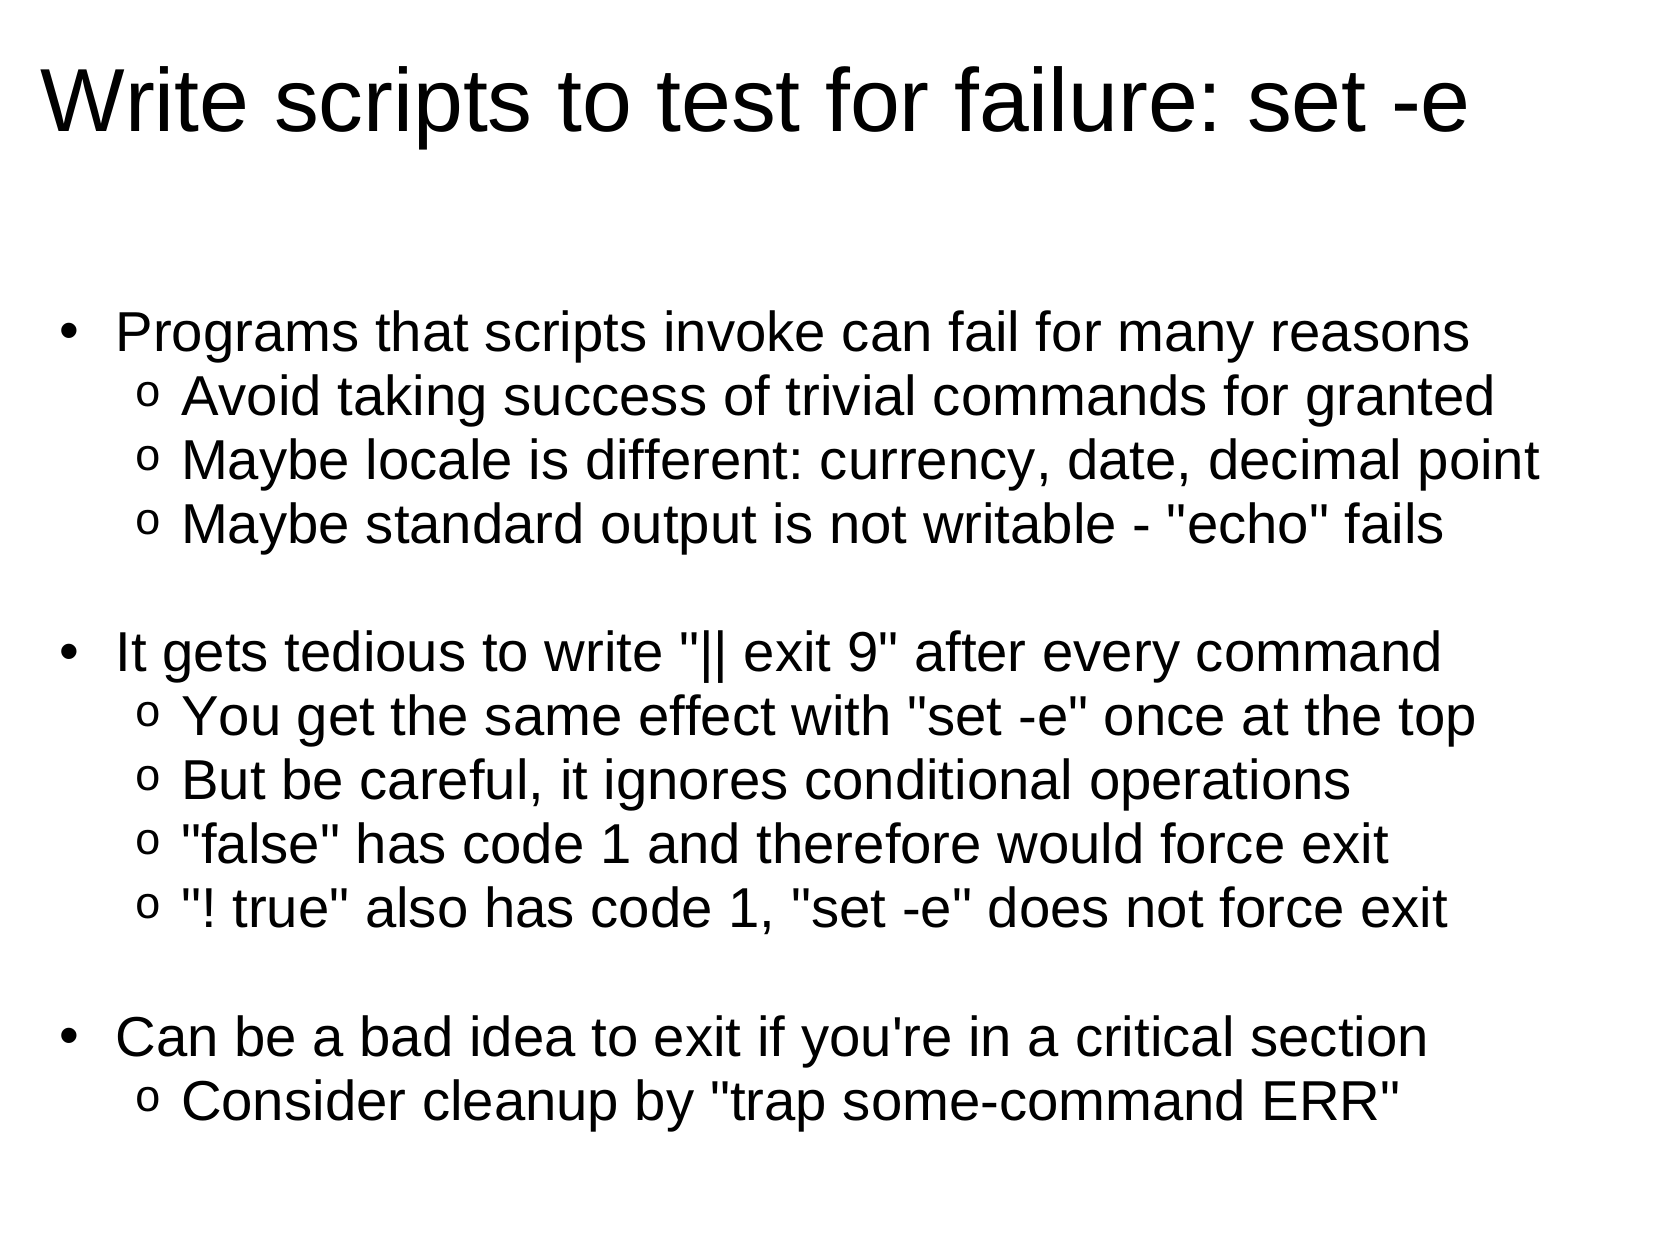

# Write scripts to test for failure: set -e
Programs that scripts invoke can fail for many reasons
Avoid taking success of trivial commands for granted
Maybe locale is different: currency, date, decimal point
Maybe standard output is not writable - "echo" fails
It gets tedious to write "|| exit 9" after every command
You get the same effect with "set -e" once at the top
But be careful, it ignores conditional operations
"false" has code 1 and therefore would force exit
"! true" also has code 1, "set -e" does not force exit
Can be a bad idea to exit if you're in a critical section
Consider cleanup by "trap some-command ERR"